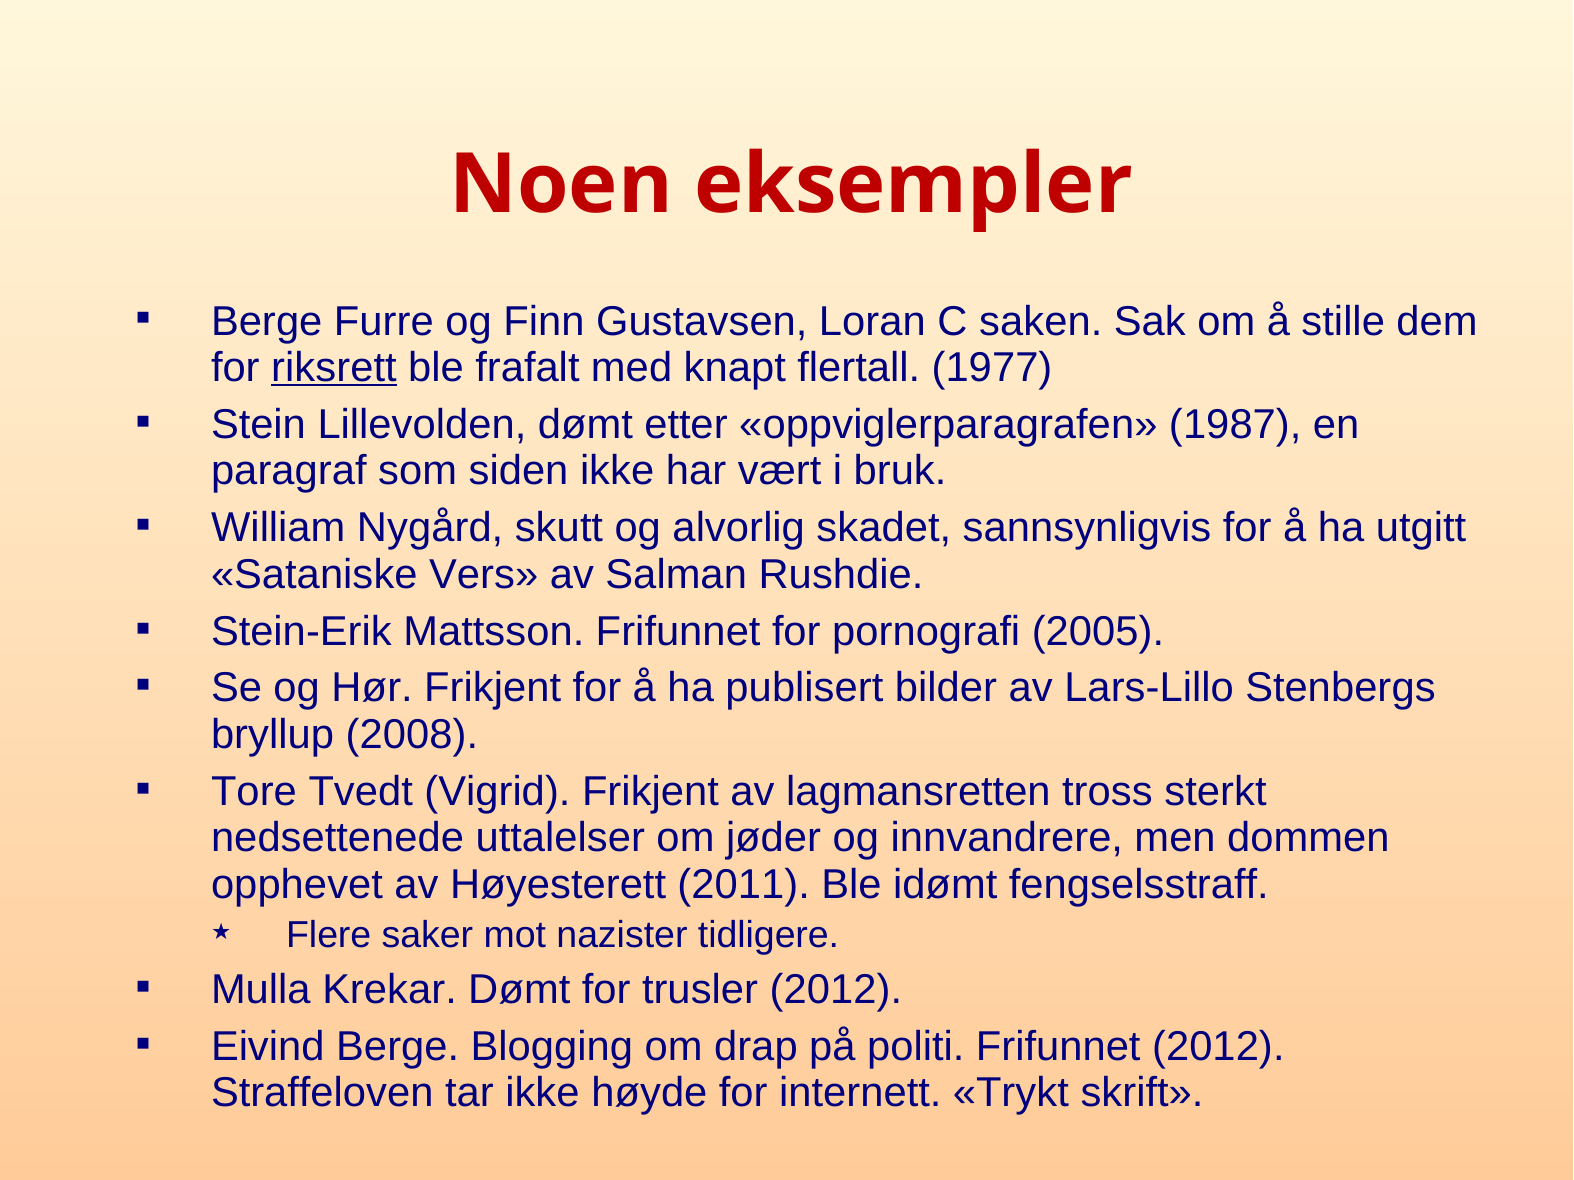

# Noen eksempler
Berge Furre og Finn Gustavsen, Loran C saken. Sak om å stille dem for riksrett ble frafalt med knapt flertall. (1977)
Stein Lillevolden, dømt etter «oppviglerparagrafen» (1987), en paragraf som siden ikke har vært i bruk.
William Nygård, skutt og alvorlig skadet, sannsynligvis for å ha utgitt «Sataniske Vers» av Salman Rushdie.
Stein-Erik Mattsson. Frifunnet for pornografi (2005).
Se og Hør. Frikjent for å ha publisert bilder av Lars-Lillo Stenbergs bryllup (2008).
Tore Tvedt (Vigrid). Frikjent av lagmansretten tross sterkt nedsettenede uttalelser om jøder og innvandrere, men dommen opphevet av Høyesterett (2011). Ble idømt fengselsstraff.
Flere saker mot nazister tidligere.
Mulla Krekar. Dømt for trusler (2012).
Eivind Berge. Blogging om drap på politi. Frifunnet (2012). Straffeloven tar ikke høyde for internett. «Trykt skrift».